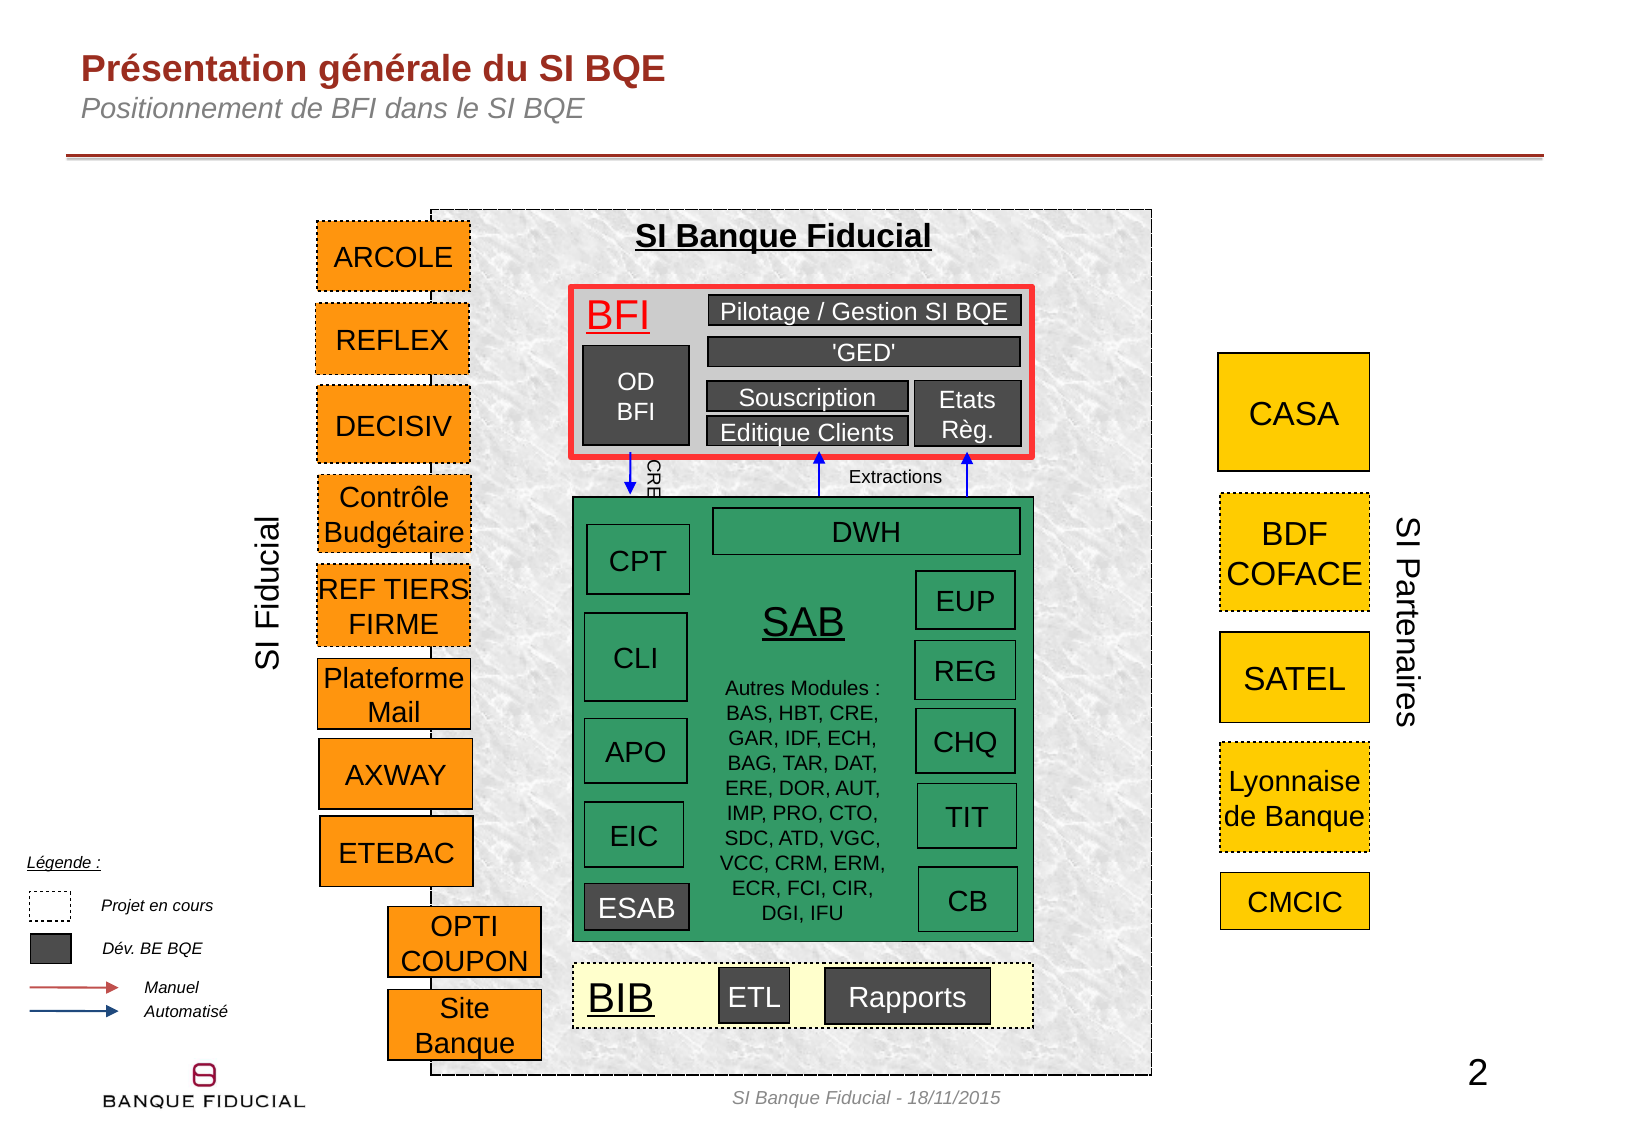

# Présentation générale du SI BQE Positionnement de BFI dans le SI BQE
SI Banque Fiducial
ARCOLE
BFI
Pilotage / Gestion SI BQE
REFLEX
'GED'
OD
BFI
CASA
Etats
Règ.
Souscription
DECISIV
Editique Clients
Extractions
CRE
Contrôle
Budgétaire
BDF
COFACE
SAB
DWH
CPT
REF TIERS
FIRME
SI Fiducial
EUP
SI Partenaires
CLI
SATEL
REG
Autres Modules :
BAS, HBT, CRE,
GAR, IDF, ECH,
BAG, TAR, DAT,
ERE, DOR, AUT,
IMP, PRO, CTO,
SDC, ATD, VGC,
VCC, CRM, ERM,
ECR, FCI, CIR,
DGI, IFU
Plateforme
Mail
CHQ
APO
AXWAY
Lyonnaise
de Banque
TIT
EIC
ETEBAC
Légende :
CB
CMCIC
ESAB
Projet en cours
OPTI
COUPON
Dév. BE BQE
BIB
ETL
Rapports
Manuel
Site
Banque
Automatisé